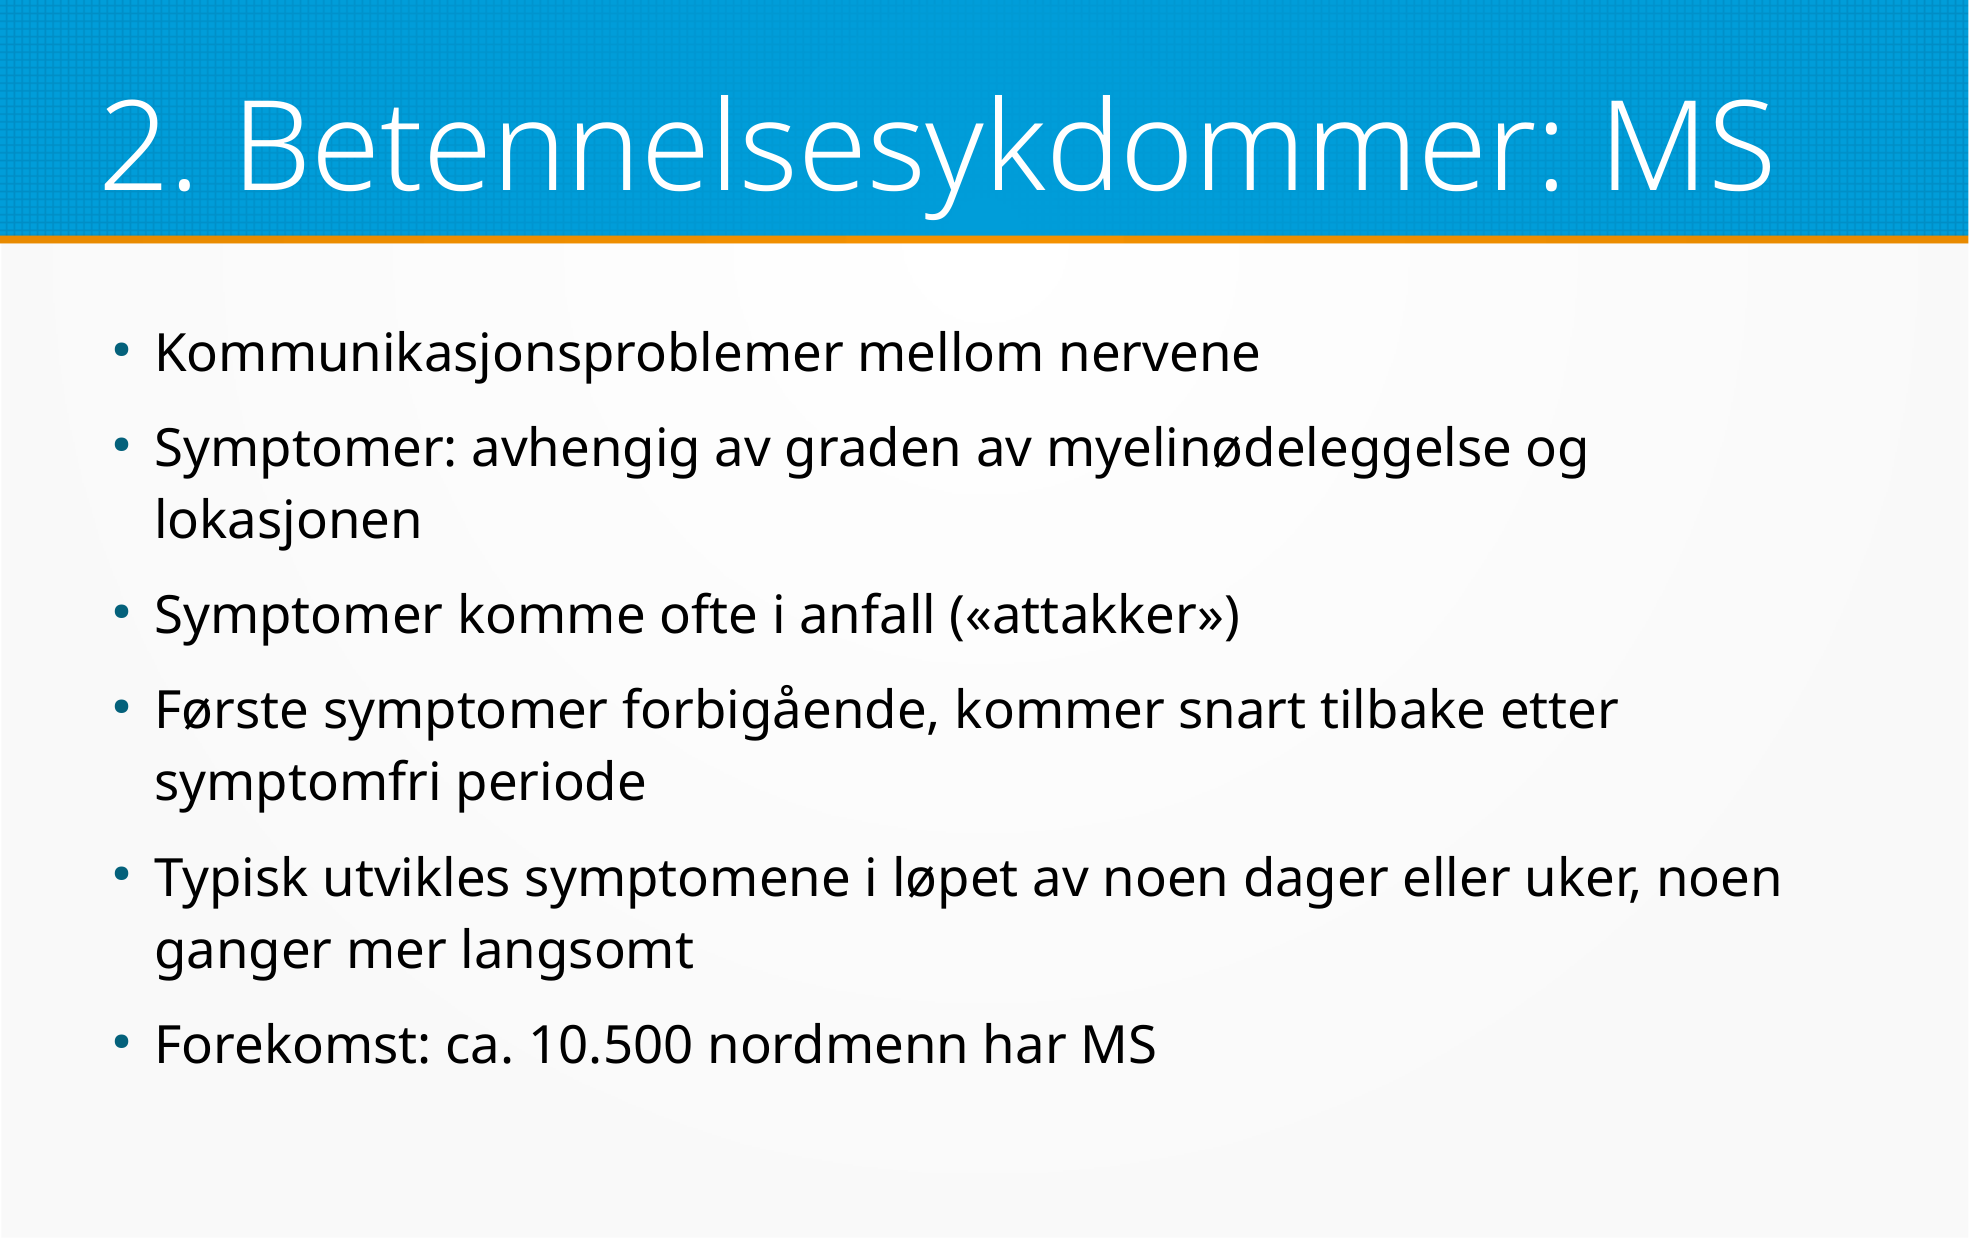

# 2. Betennelsesykdommer: MS
Kommunikasjonsproblemer mellom nervene
Symptomer: avhengig av graden av myelinødeleggelse og lokasjonen
Symptomer komme ofte i anfall («attakker»)
Første symptomer forbigående, kommer snart tilbake etter symptomfri periode
Typisk utvikles symptomene i løpet av noen dager eller uker, noen ganger mer langsomt
Forekomst: ca. 10.500 nordmenn har MS